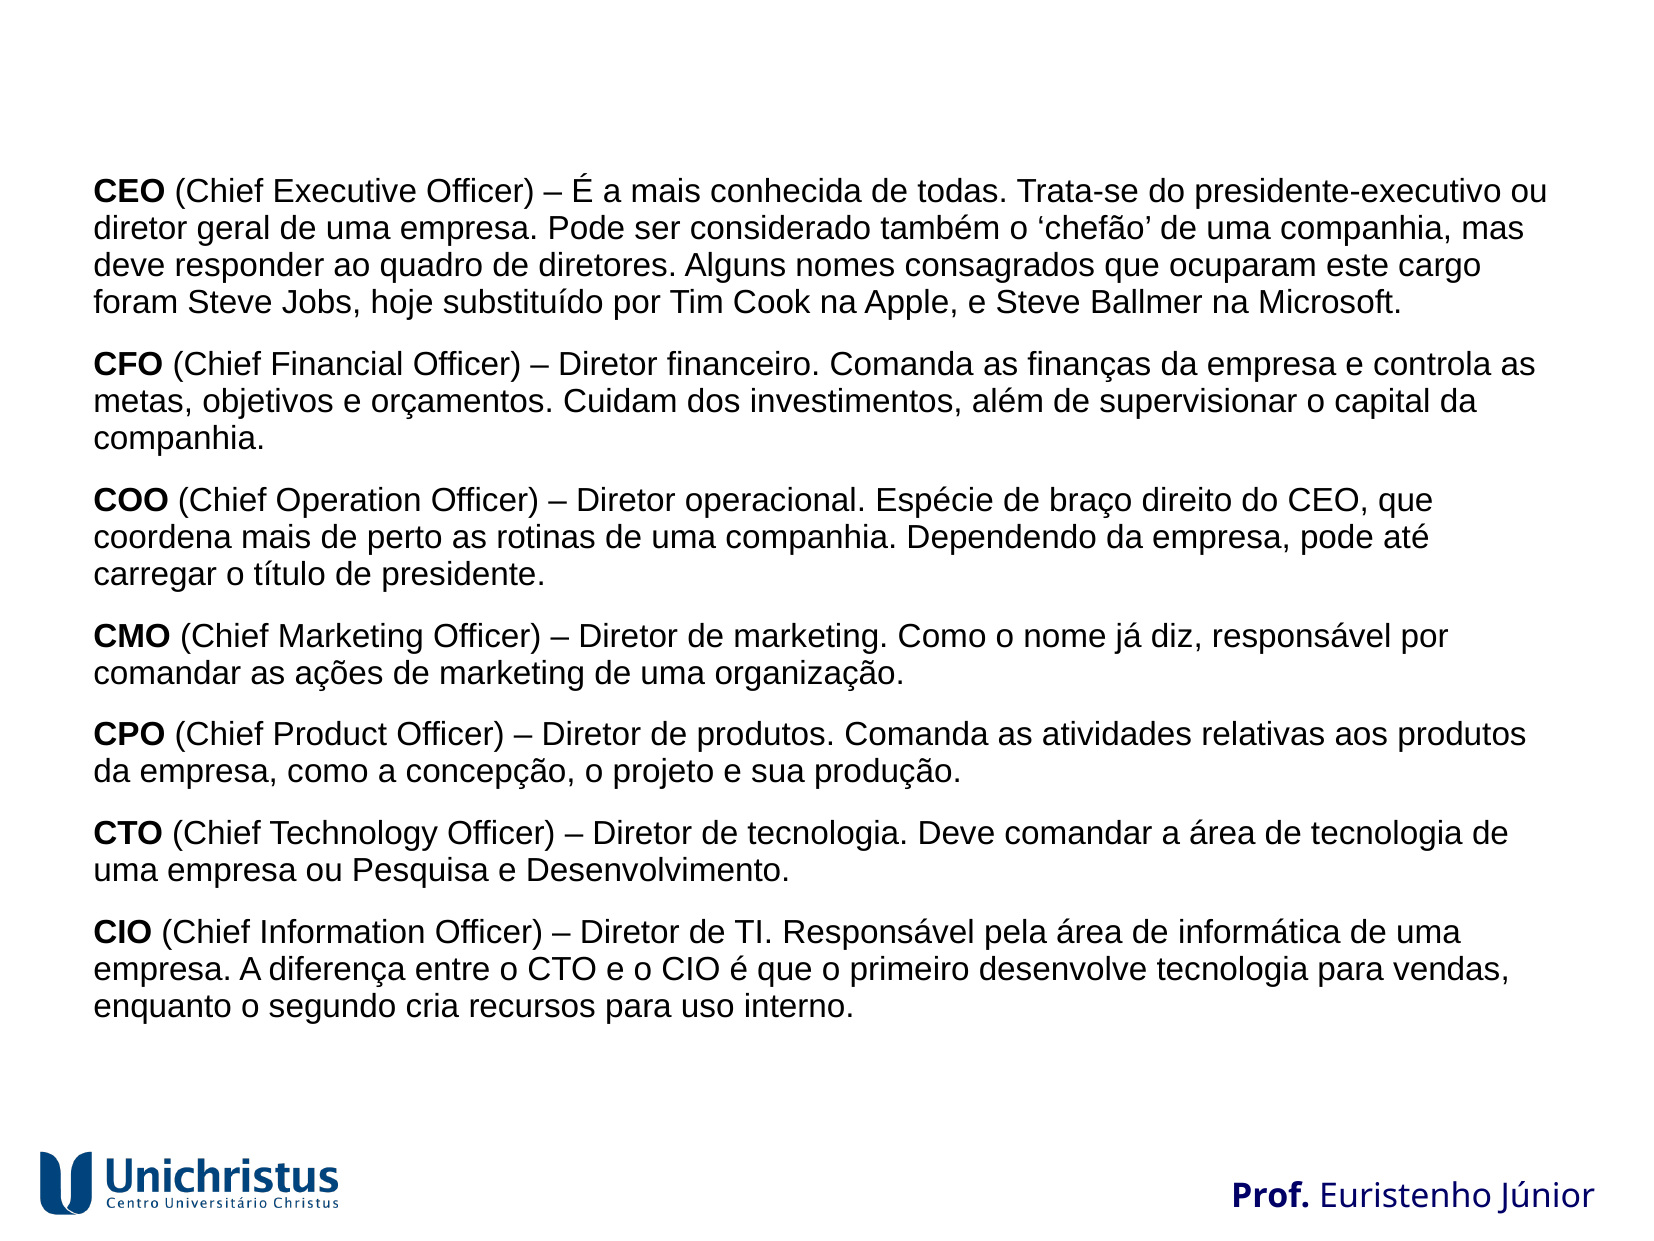

CEO (Chief Executive Officer) – É a mais conhecida de todas. Trata-se do presidente-executivo ou diretor geral de uma empresa. Pode ser considerado também o ‘chefão’ de uma companhia, mas deve responder ao quadro de diretores. Alguns nomes consagrados que ocuparam este cargo foram Steve Jobs, hoje substituído por Tim Cook na Apple, e Steve Ballmer na Microsoft.
CFO (Chief Financial Officer) – Diretor financeiro. Comanda as finanças da empresa e controla as metas, objetivos e orçamentos. Cuidam dos investimentos, além de supervisionar o capital da companhia.
COO (Chief Operation Officer) – Diretor operacional. Espécie de braço direito do CEO, que coordena mais de perto as rotinas de uma companhia. Dependendo da empresa, pode até carregar o título de presidente.
CMO (Chief Marketing Officer) – Diretor de marketing. Como o nome já diz, responsável por comandar as ações de marketing de uma organização.
CPO (Chief Product Officer) – Diretor de produtos. Comanda as atividades relativas aos produtos da empresa, como a concepção, o projeto e sua produção.
CTO (Chief Technology Officer) – Diretor de tecnologia. Deve comandar a área de tecnologia de uma empresa ou Pesquisa e Desenvolvimento.
CIO (Chief Information Officer) – Diretor de TI. Responsável pela área de informática de uma empresa. A diferença entre o CTO e o CIO é que o primeiro desenvolve tecnologia para vendas, enquanto o segundo cria recursos para uso interno.
Prof. Euristenho Júnior